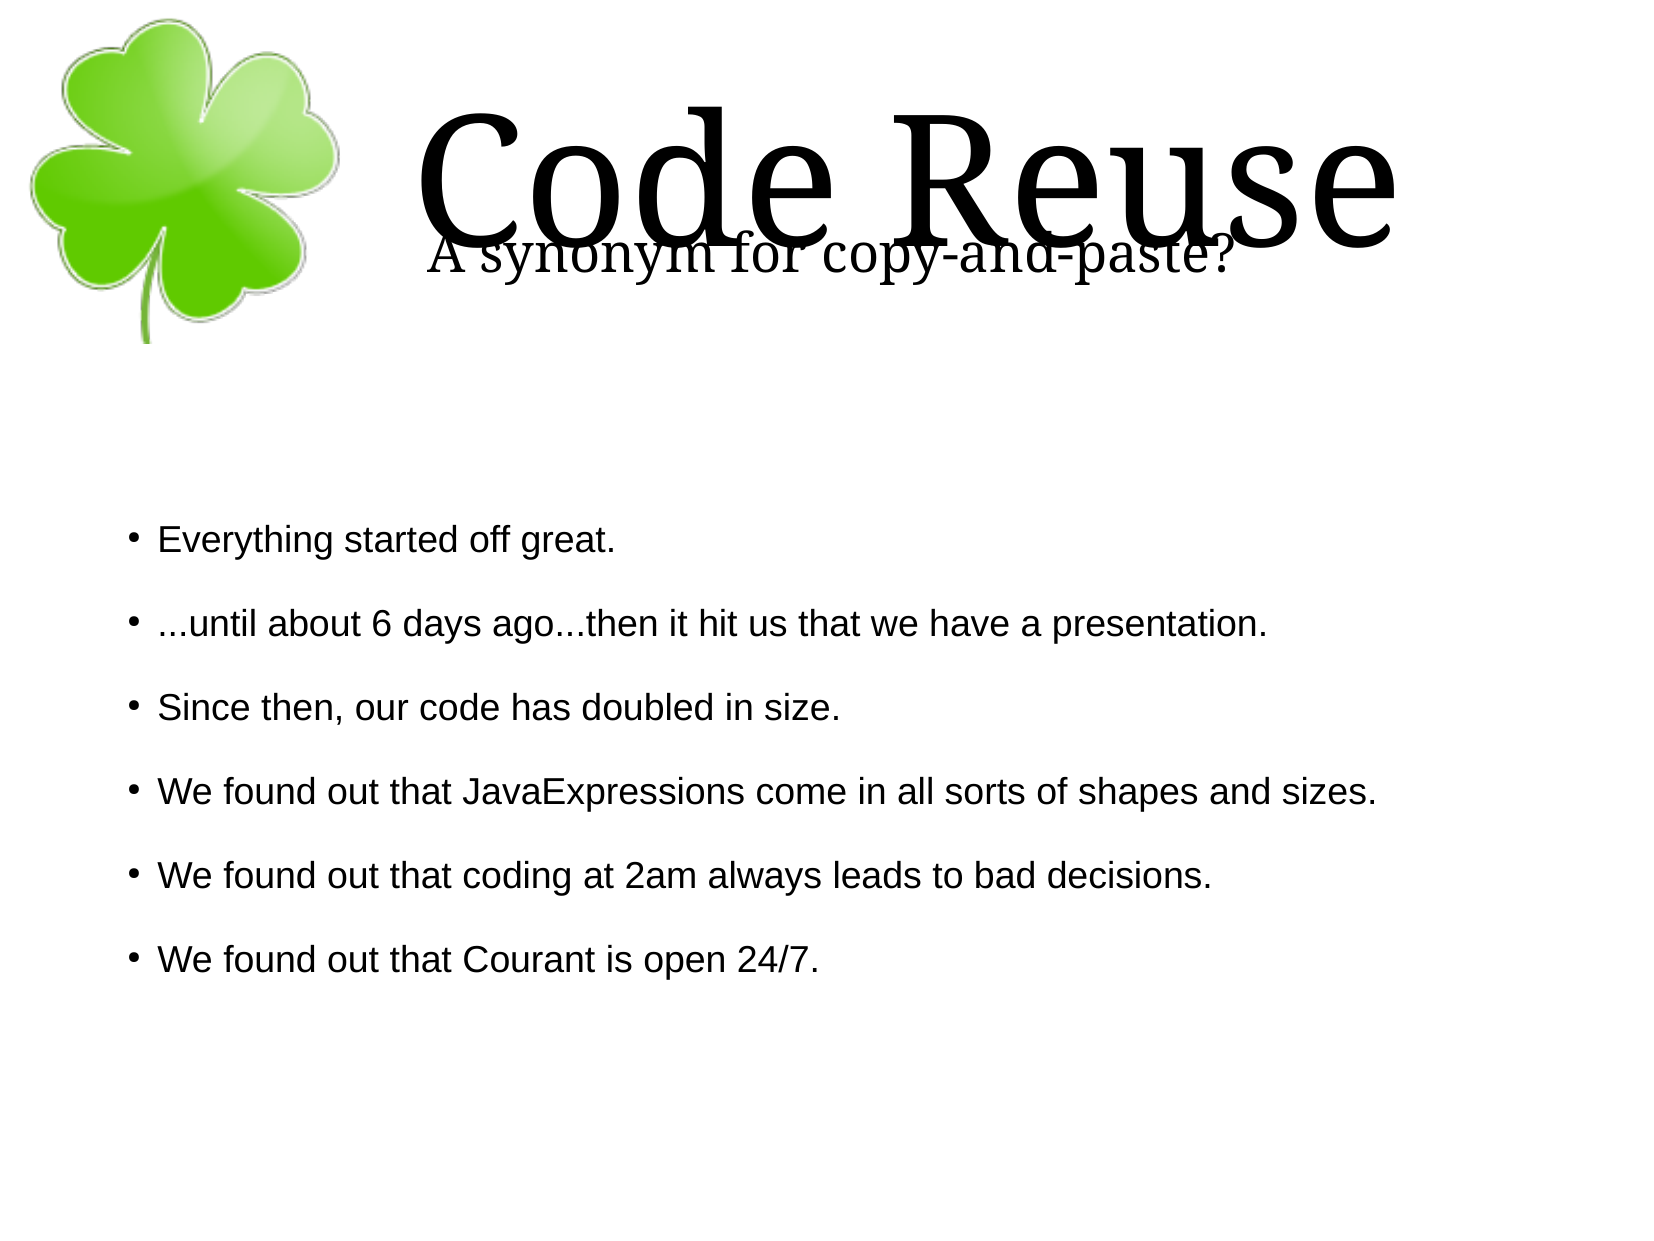

Code Reuse
A synonym for copy-and-paste?
Everything started off great.
...until about 6 days ago...then it hit us that we have a presentation.
Since then, our code has doubled in size.
We found out that JavaExpressions come in all sorts of shapes and sizes.
We found out that coding at 2am always leads to bad decisions.
We found out that Courant is open 24/7.